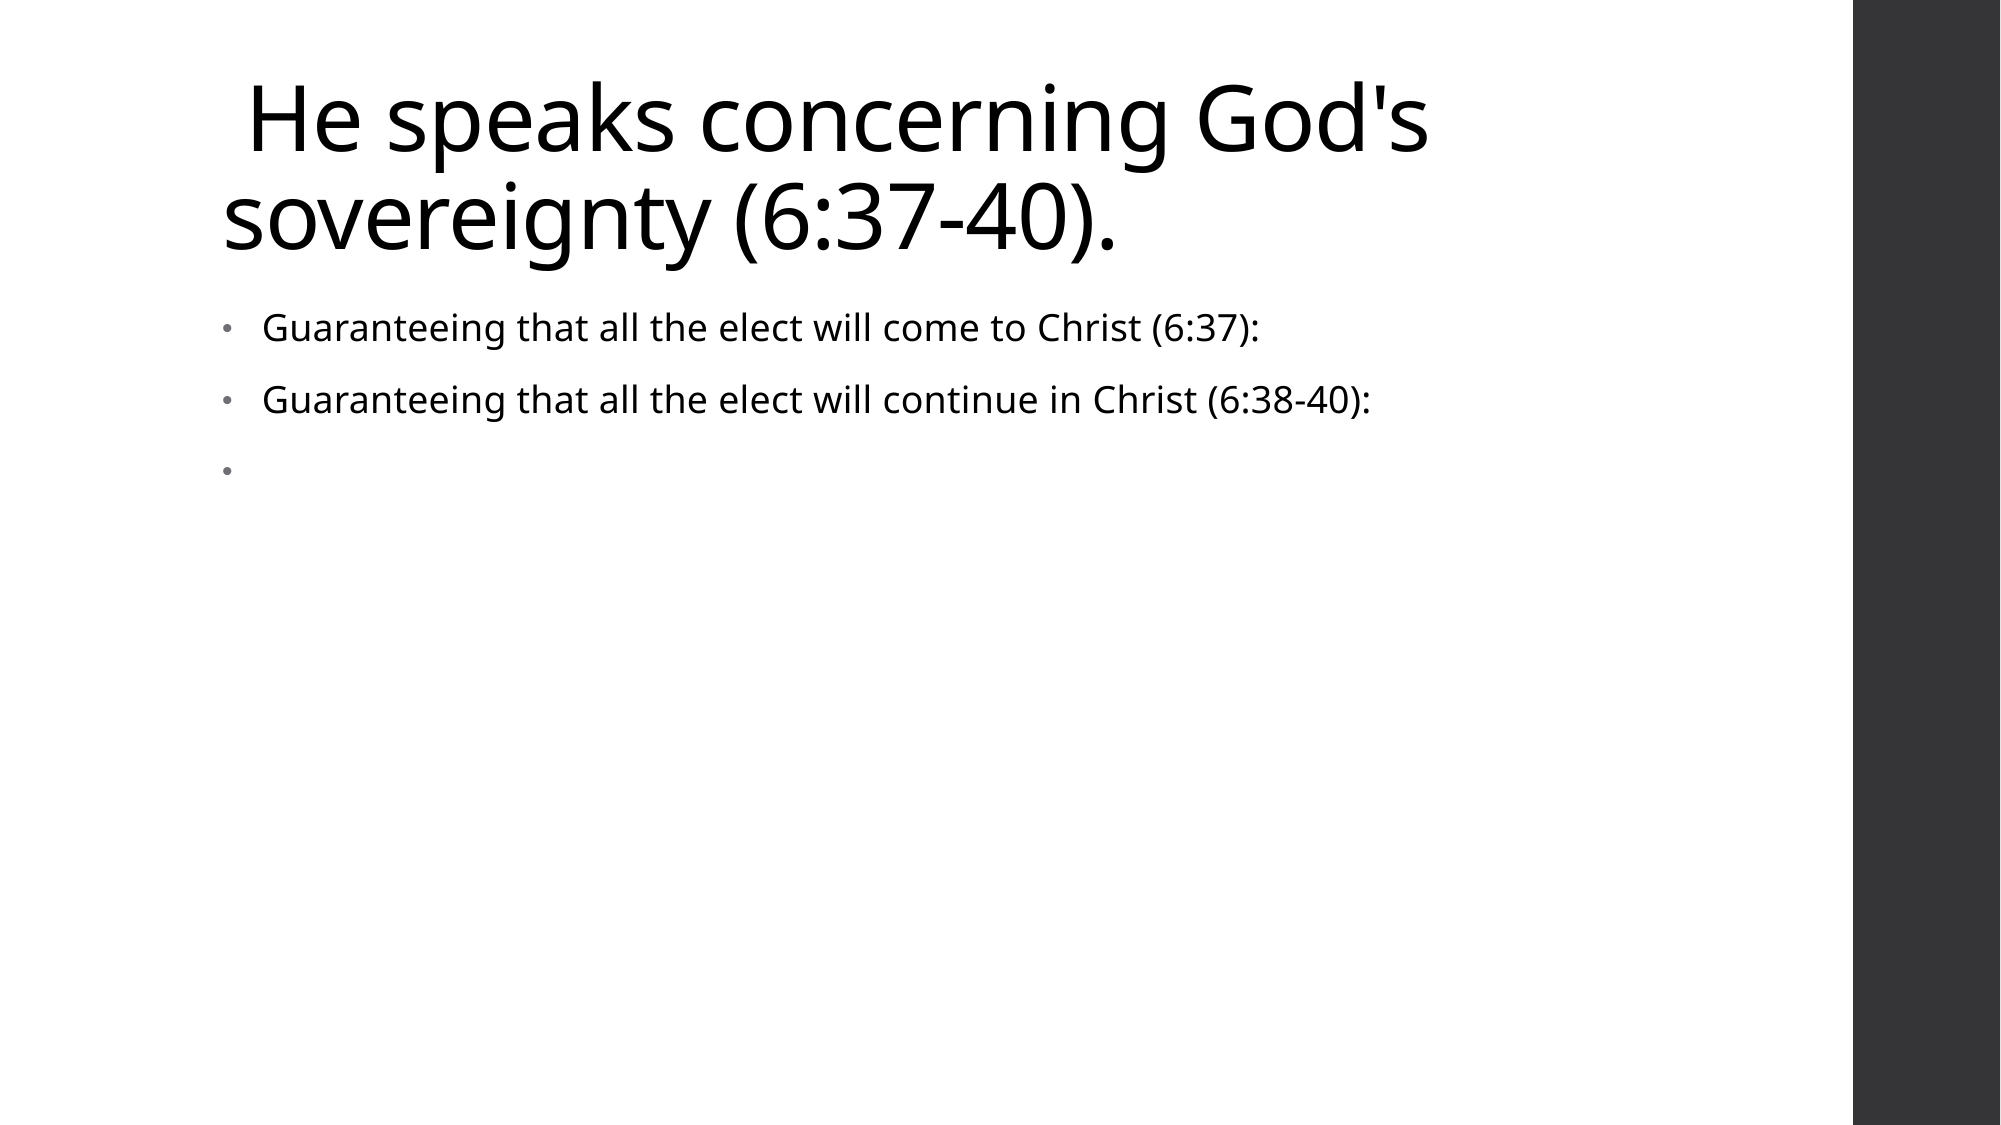

# He speaks concerning God's sovereignty (6:37-40).
 Guaranteeing that all the elect will come to Christ (6:37):
 Guaranteeing that all the elect will continue in Christ (6:38-40):